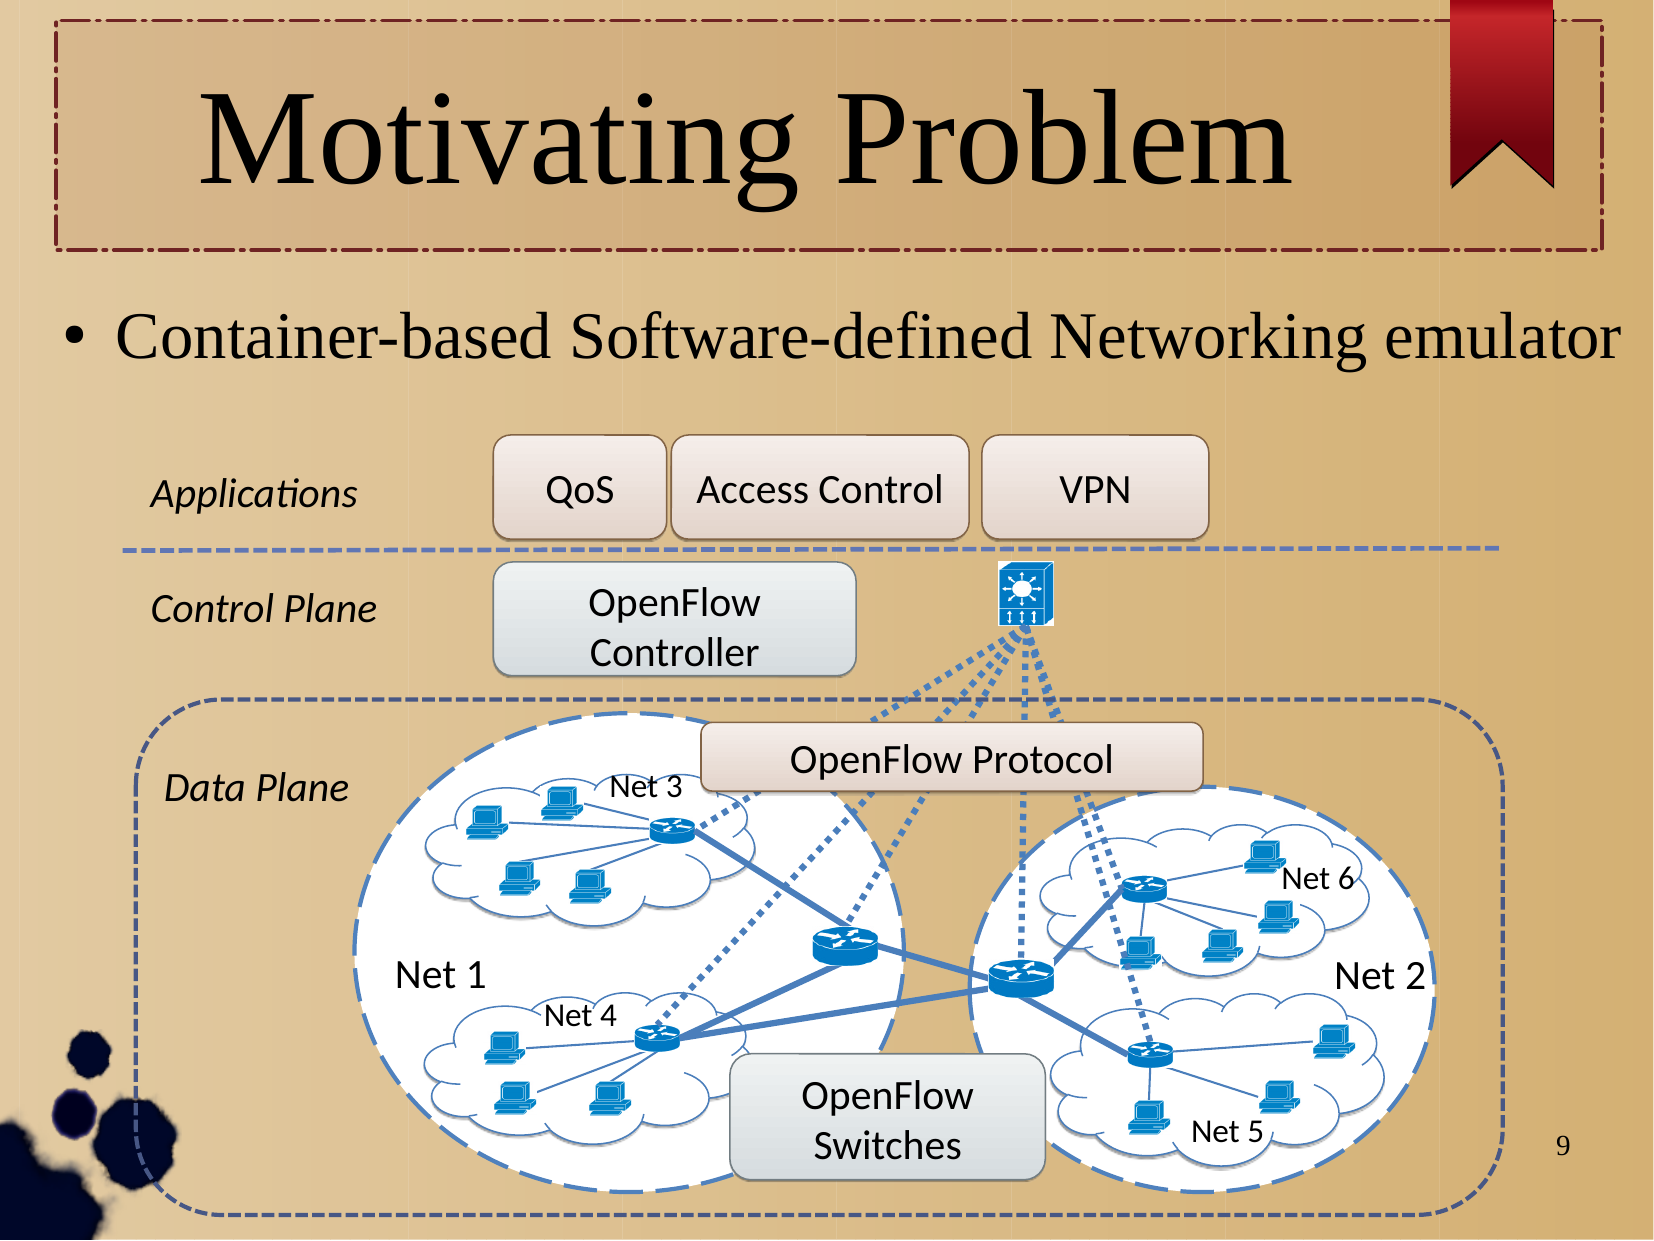

# Motivating Problem
Container-based Software-defined Networking emulator
QoS
Access Control
VPN
Applications
Net 3
Net 6
Net 1
Net 2
Net 4
Net 5
OpenFlow Controller
Control Plane
OpenFlow Protocol
Data Plane
OpenFlow Switches
9